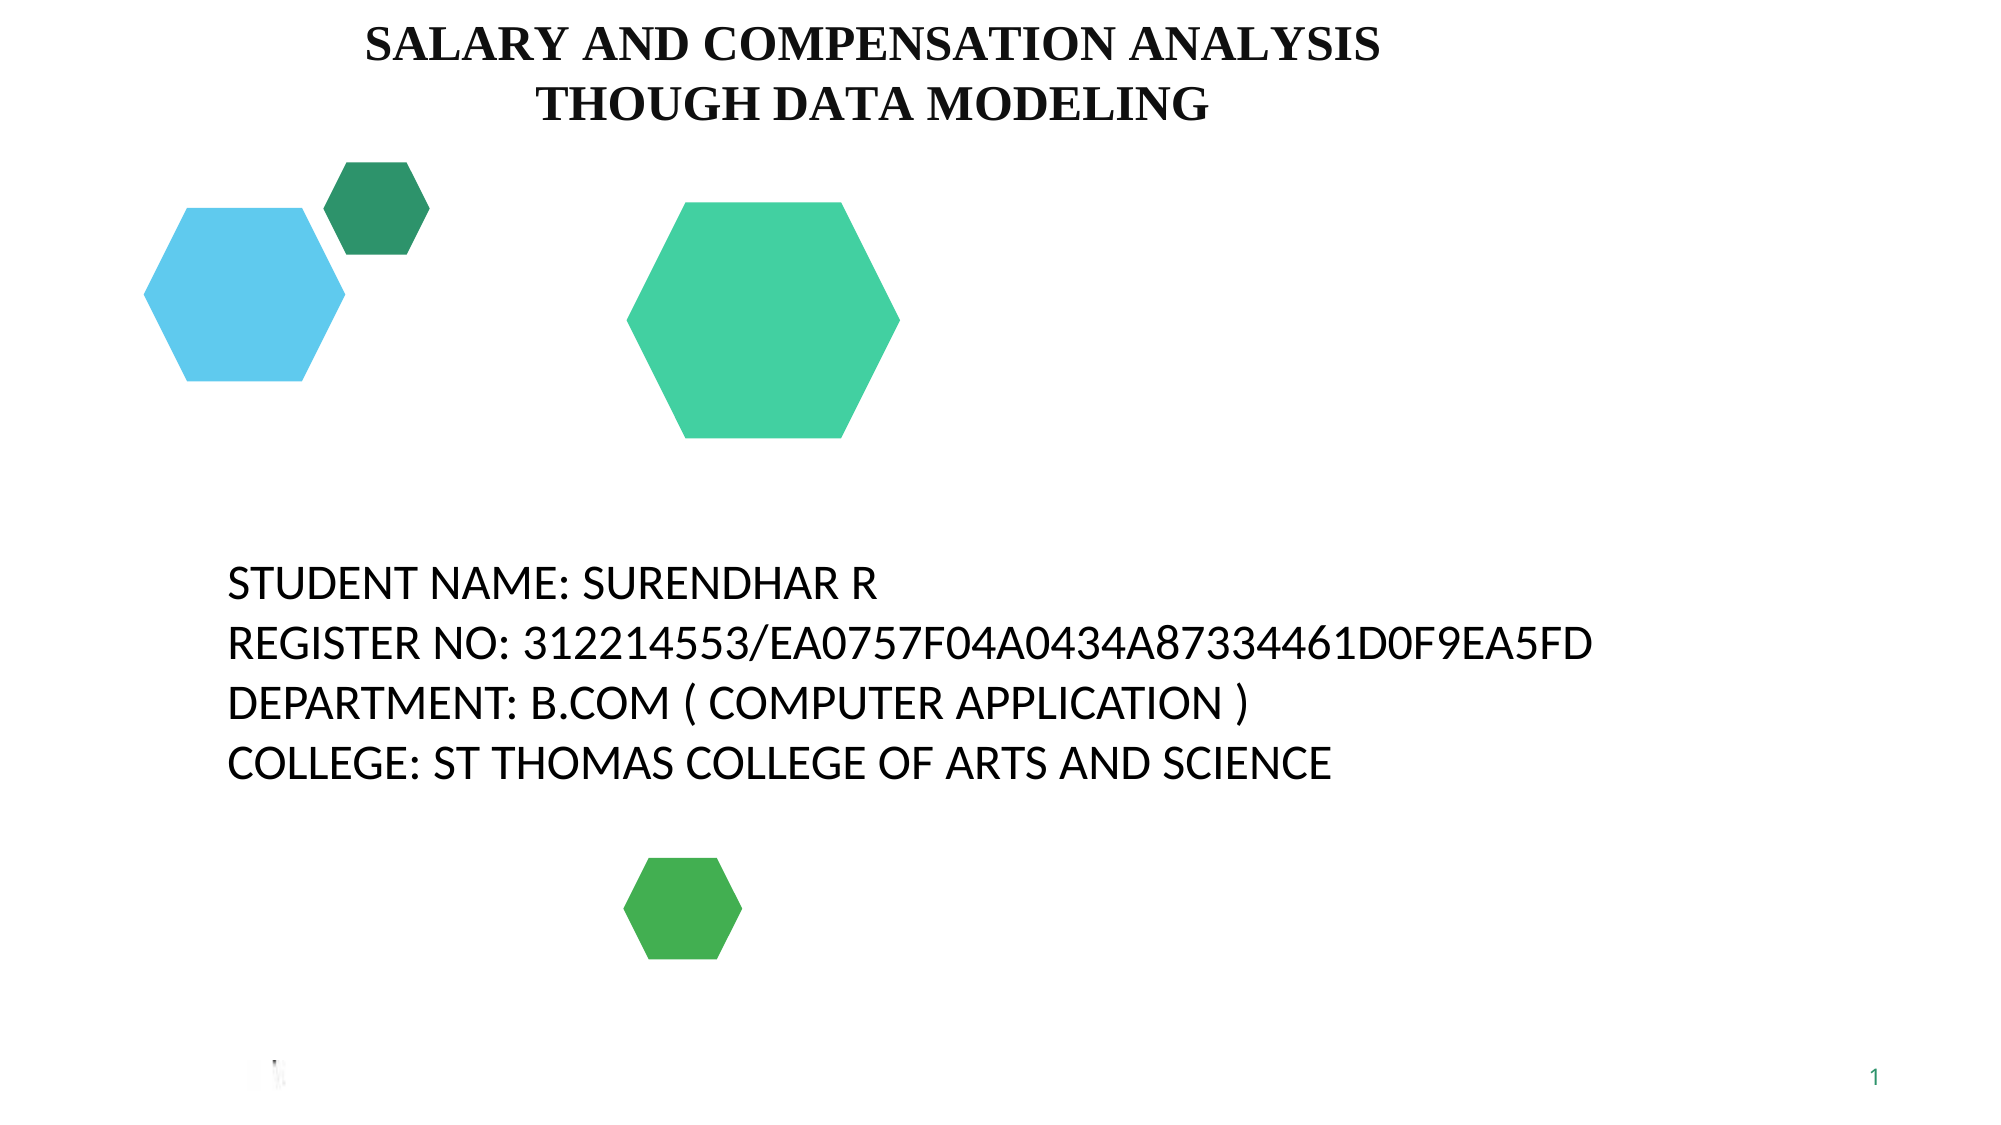

# SALARY AND COMPENSATION ANALYSIS THOUGH DATA MODELING
STUDENT NAME: SURENDHAR R
REGISTER NO: 312214553/EA0757F04A0434A87334461D0F9EA5FD
DEPARTMENT: B.COM ( COMPUTER APPLICATION )
COLLEGE: ST THOMAS COLLEGE OF ARTS AND SCIENCE